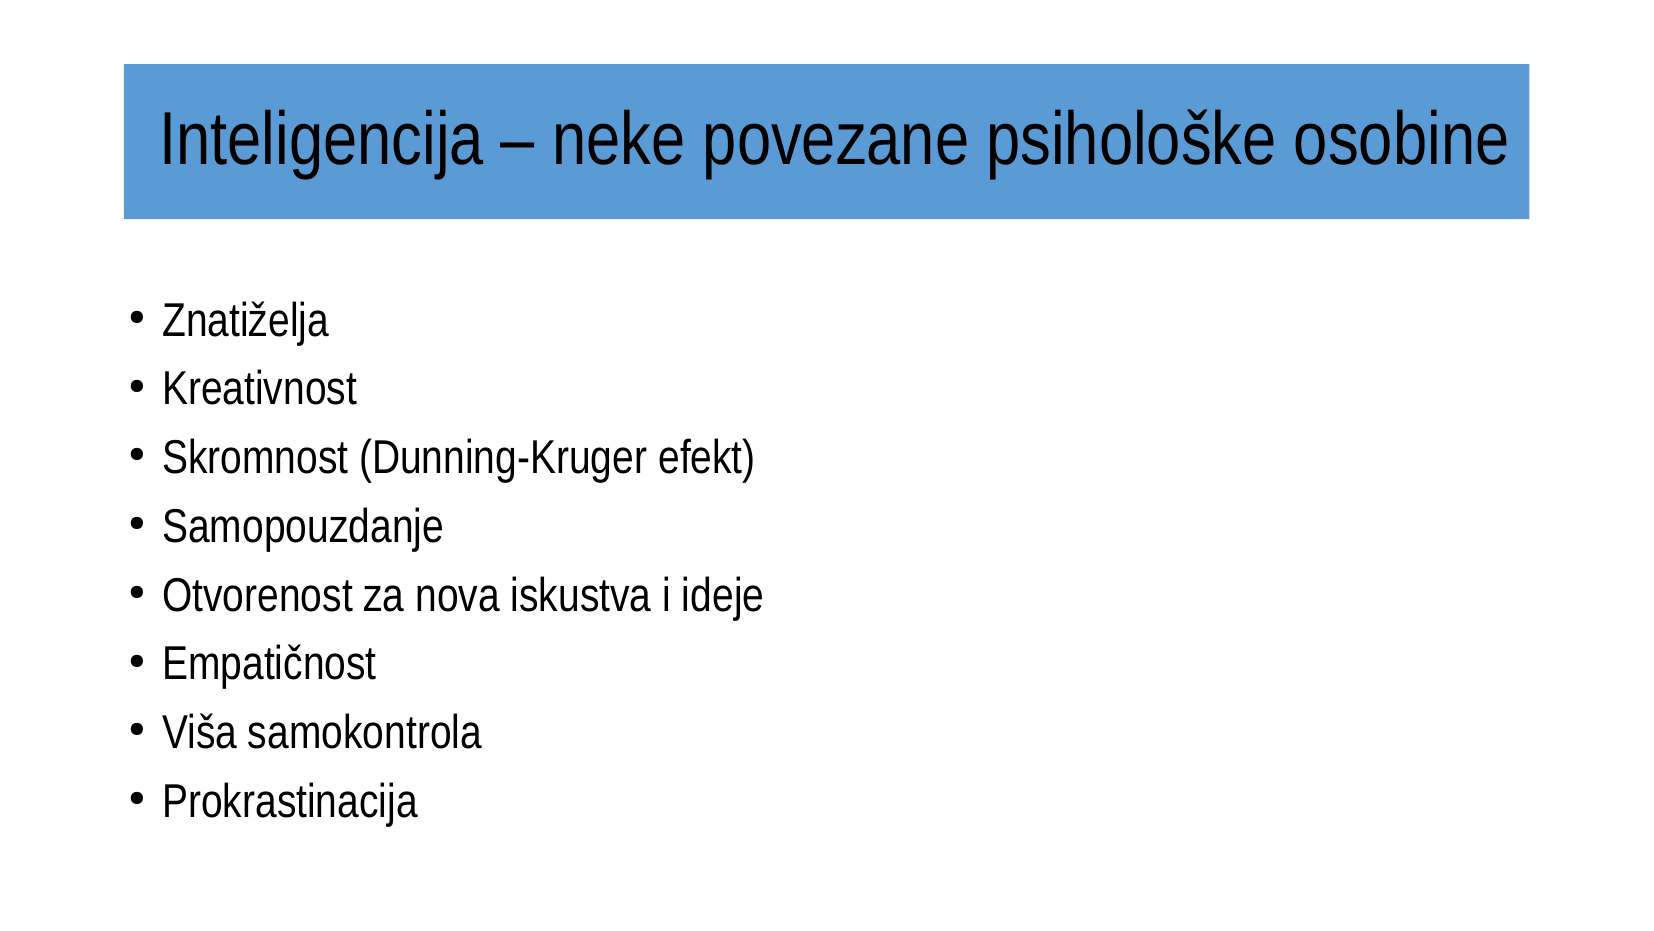

#
Inteligencija – neke povezane psihološke osobine
Znatiželja
Kreativnost
Skromnost (Dunning-Kruger efekt)
Samopouzdanje
Otvorenost za nova iskustva i ideje
Empatičnost
Viša samokontrola
Prokrastinacija